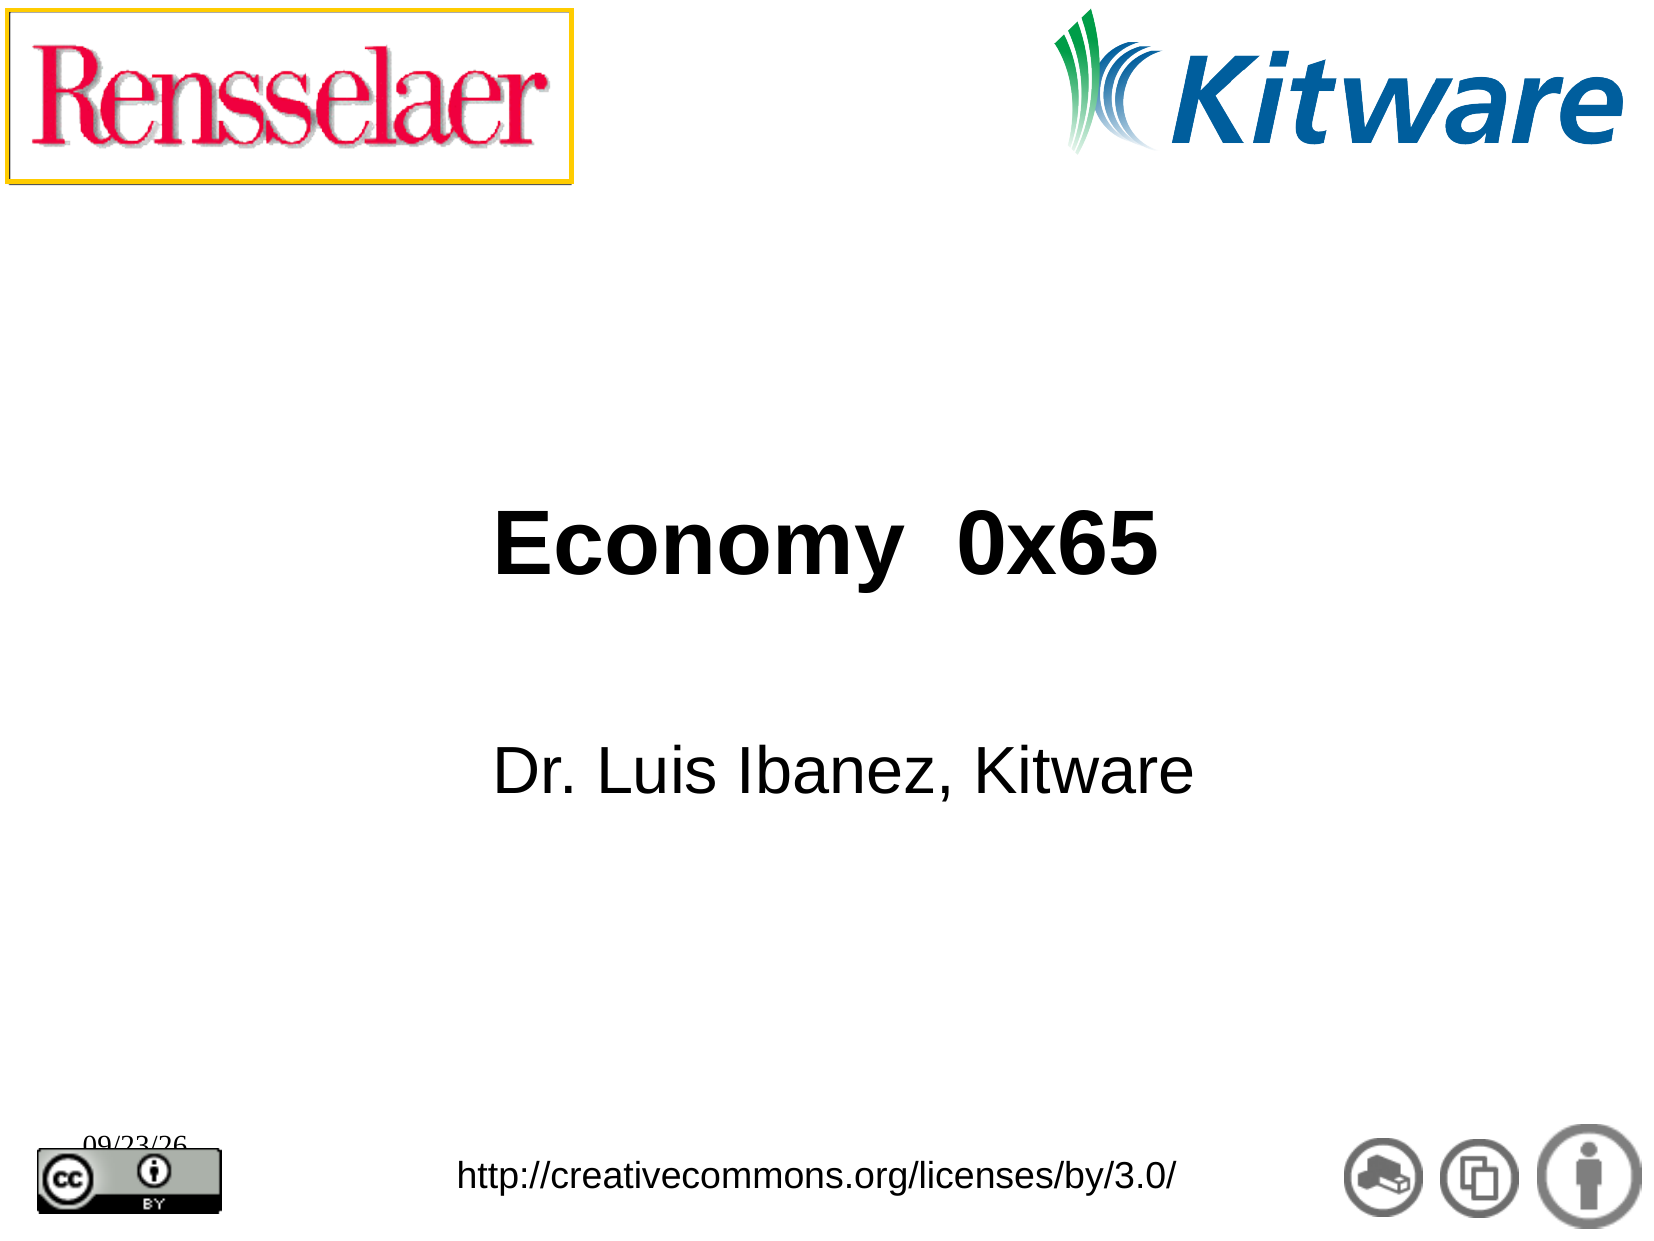

# Economy 0x65
Dr. Luis Ibanez, Kitware
1
http://creativecommons.org/licenses/by/3.0/